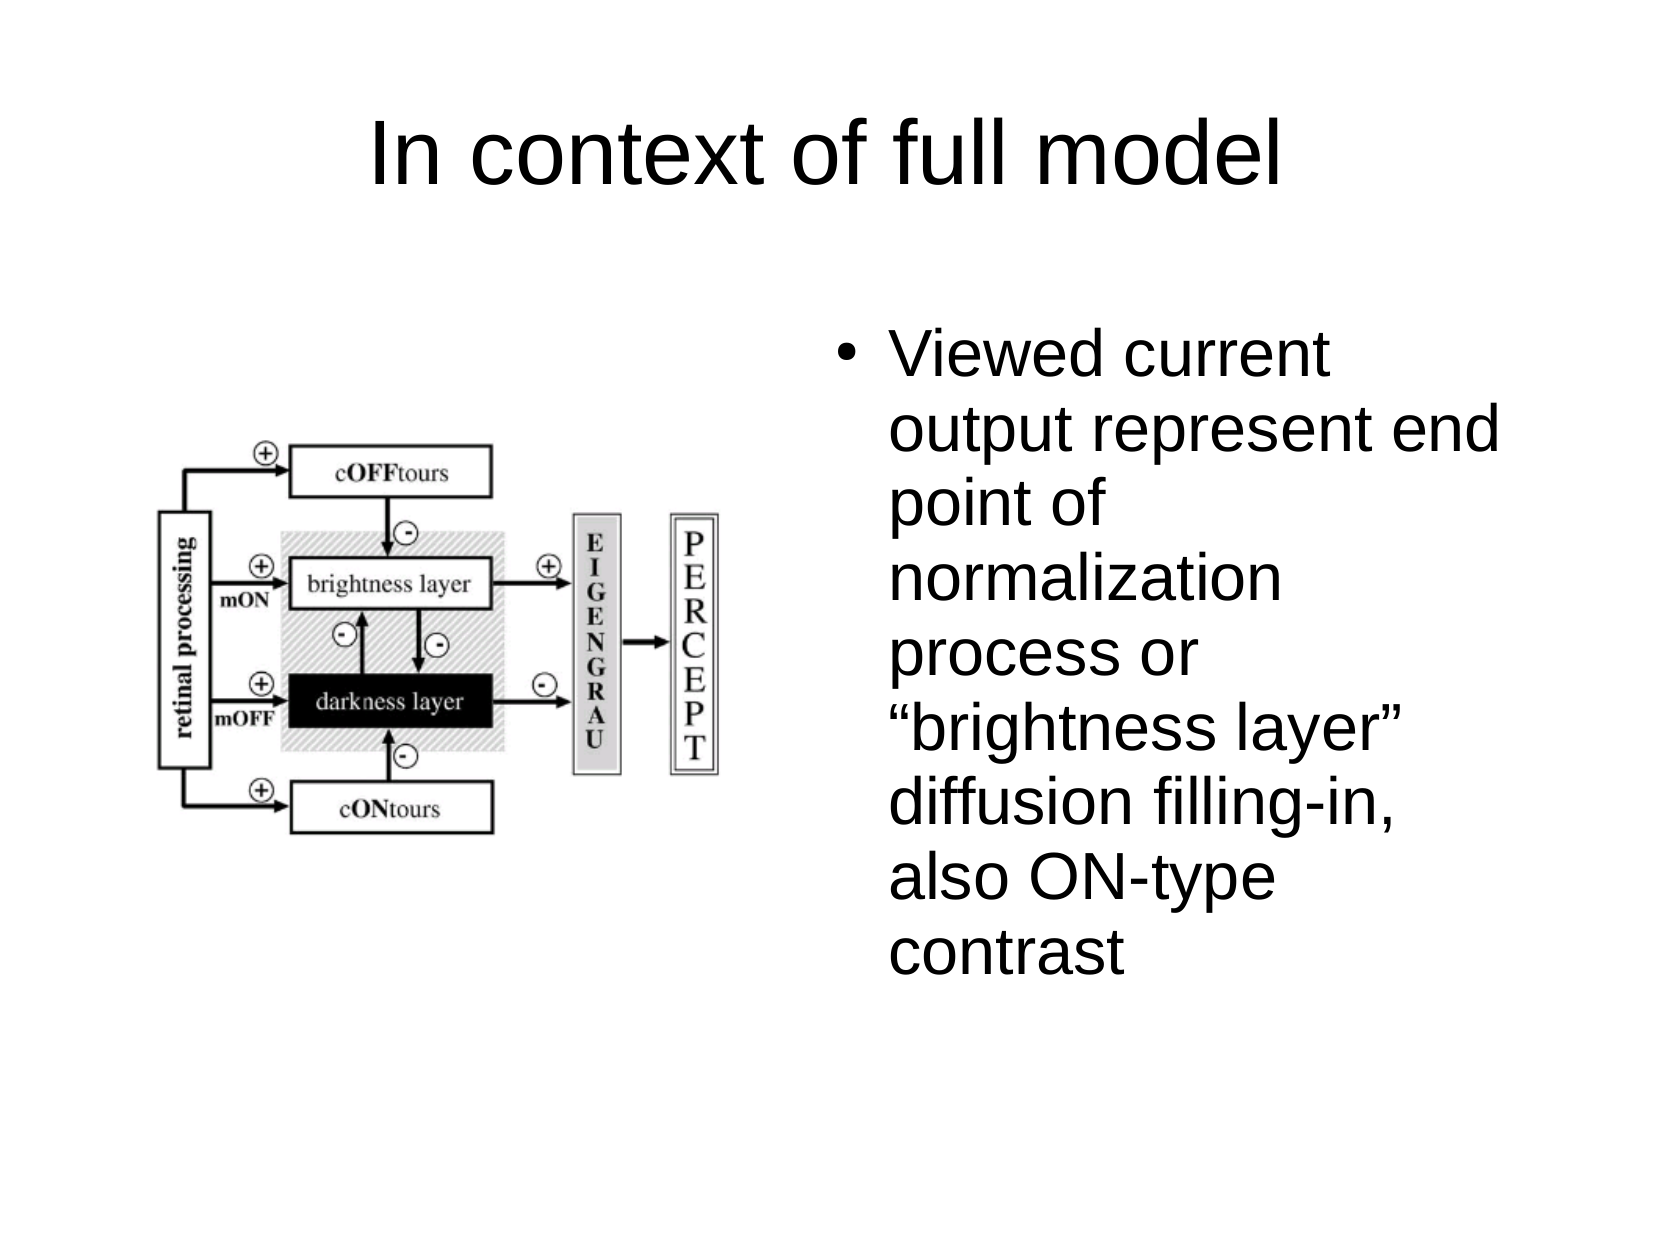

# In context of full model
Viewed current output represent end point of normalization process or “brightness layer” diffusion filling-in, also ON-type contrast